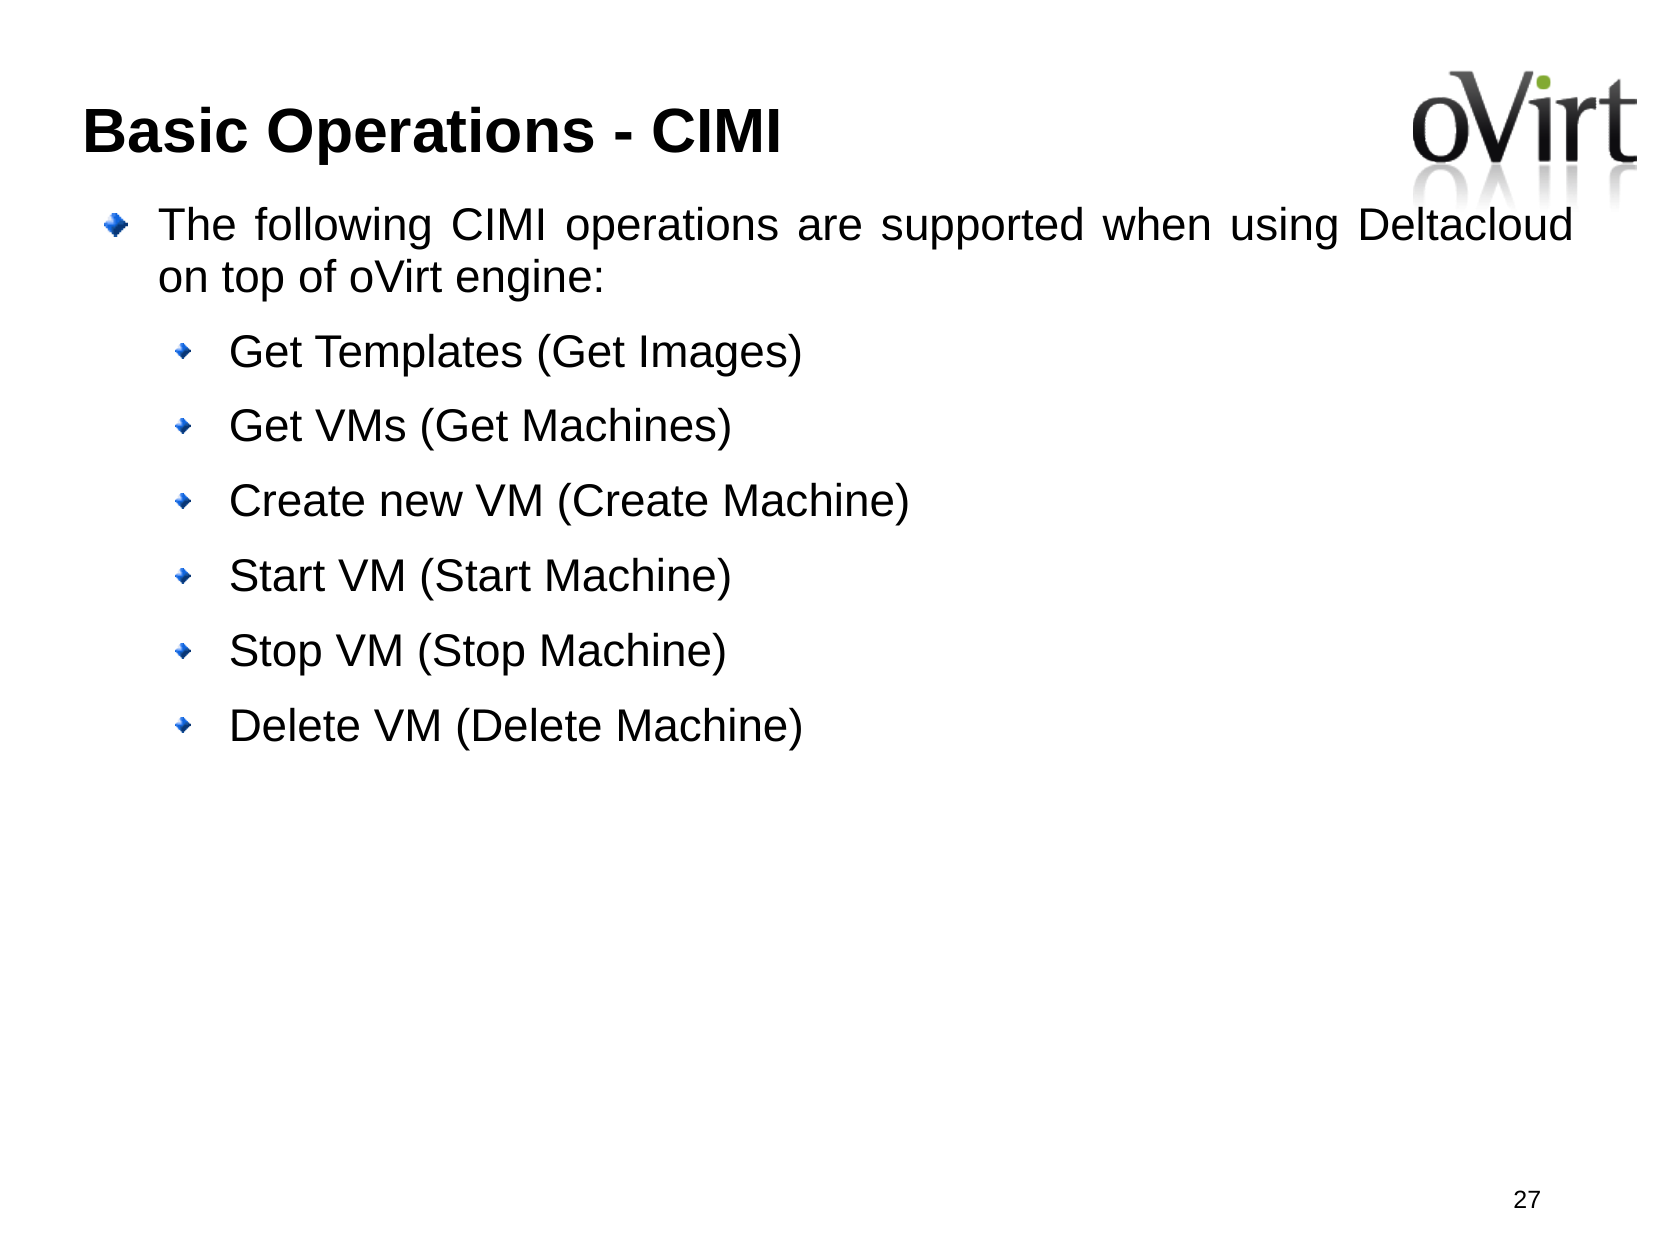

# Basic Operations - CIMI
The following CIMI operations are supported when using Deltacloud on top of oVirt engine:
Get Templates (Get Images)
Get VMs (Get Machines)
Create new VM (Create Machine)
Start VM (Start Machine)
Stop VM (Stop Machine)
Delete VM (Delete Machine)